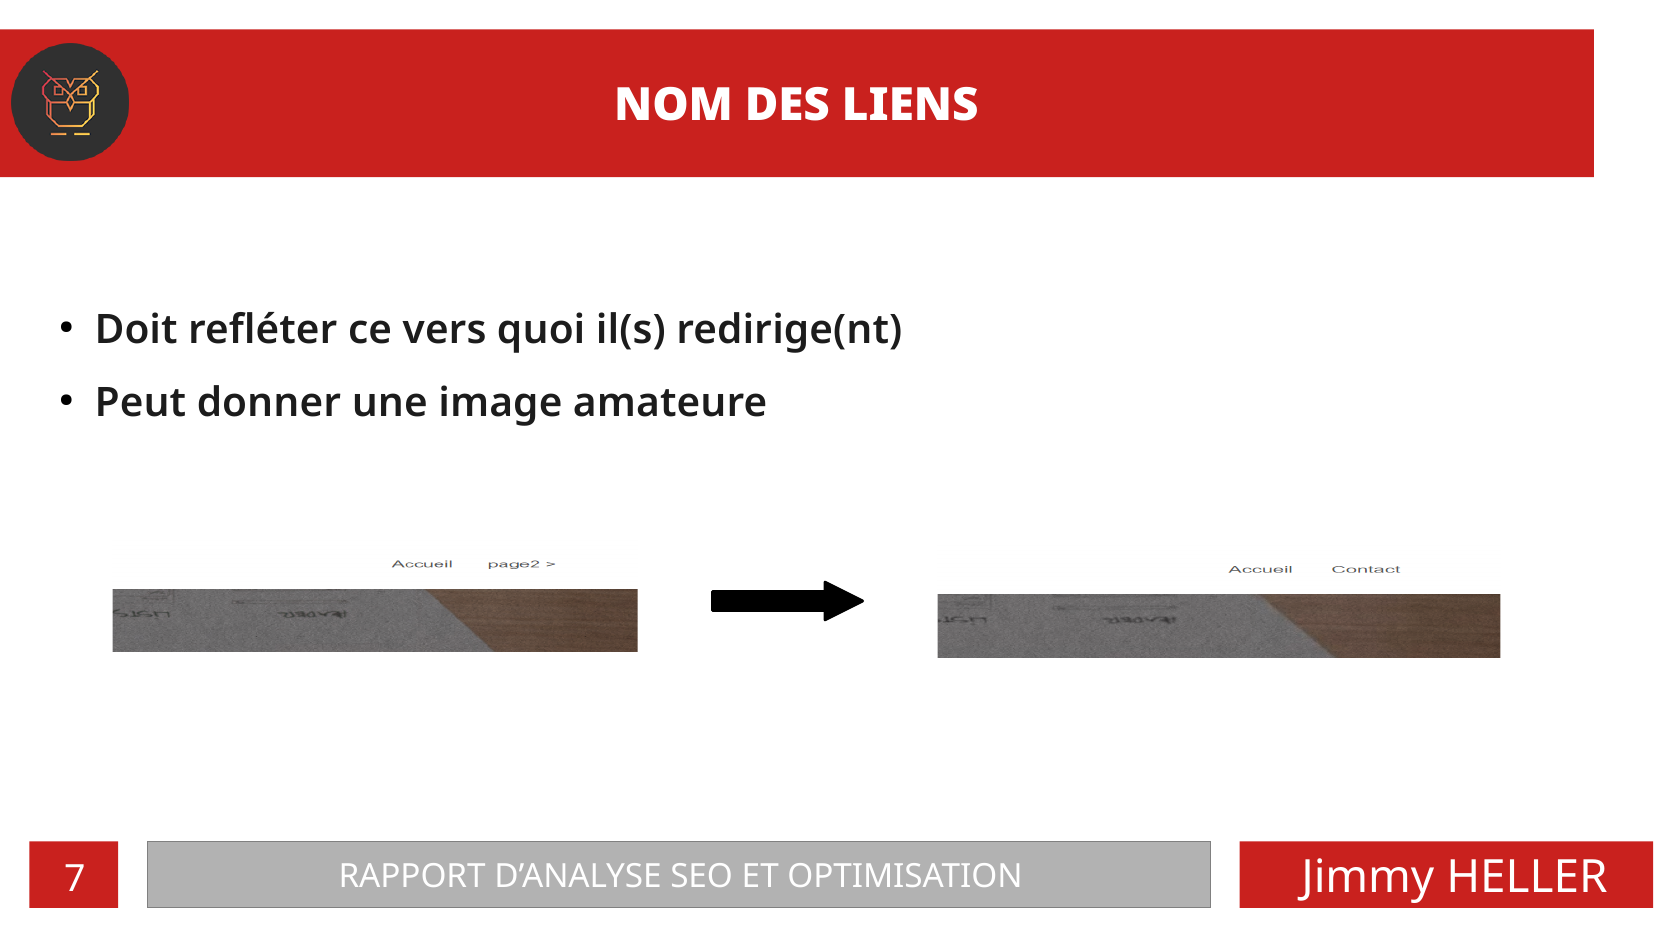

# NOM DES LIENS
Doit refléter ce vers quoi il(s) redirige(nt)
Peut donner une image amateure
RAPPORT D’ANALYSE SEO ET OPTIMISATION
7
Jimmy HELLER